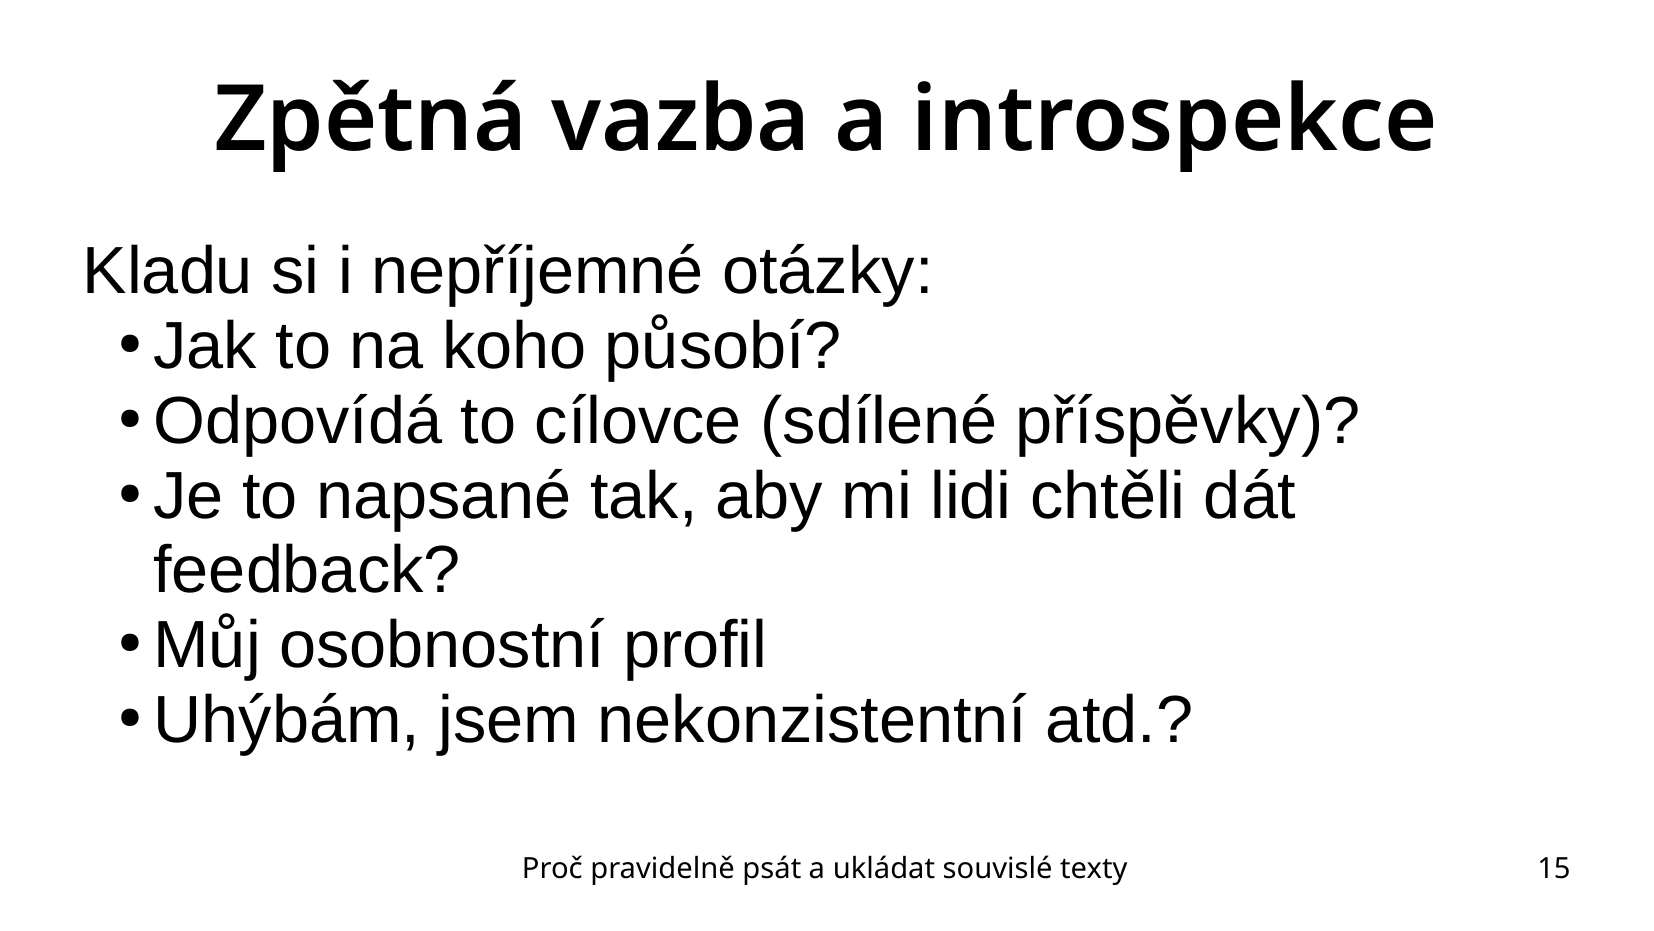

# Zpětná vazba a introspekce
Kladu si i nepříjemné otázky:
Jak to na koho působí?
Odpovídá to cílovce (sdílené příspěvky)?
Je to napsané tak, aby mi lidi chtěli dát feedback?
Můj osobnostní profil
Uhýbám, jsem nekonzistentní atd.?
Proč pravidelně psát a ukládat souvislé texty
15